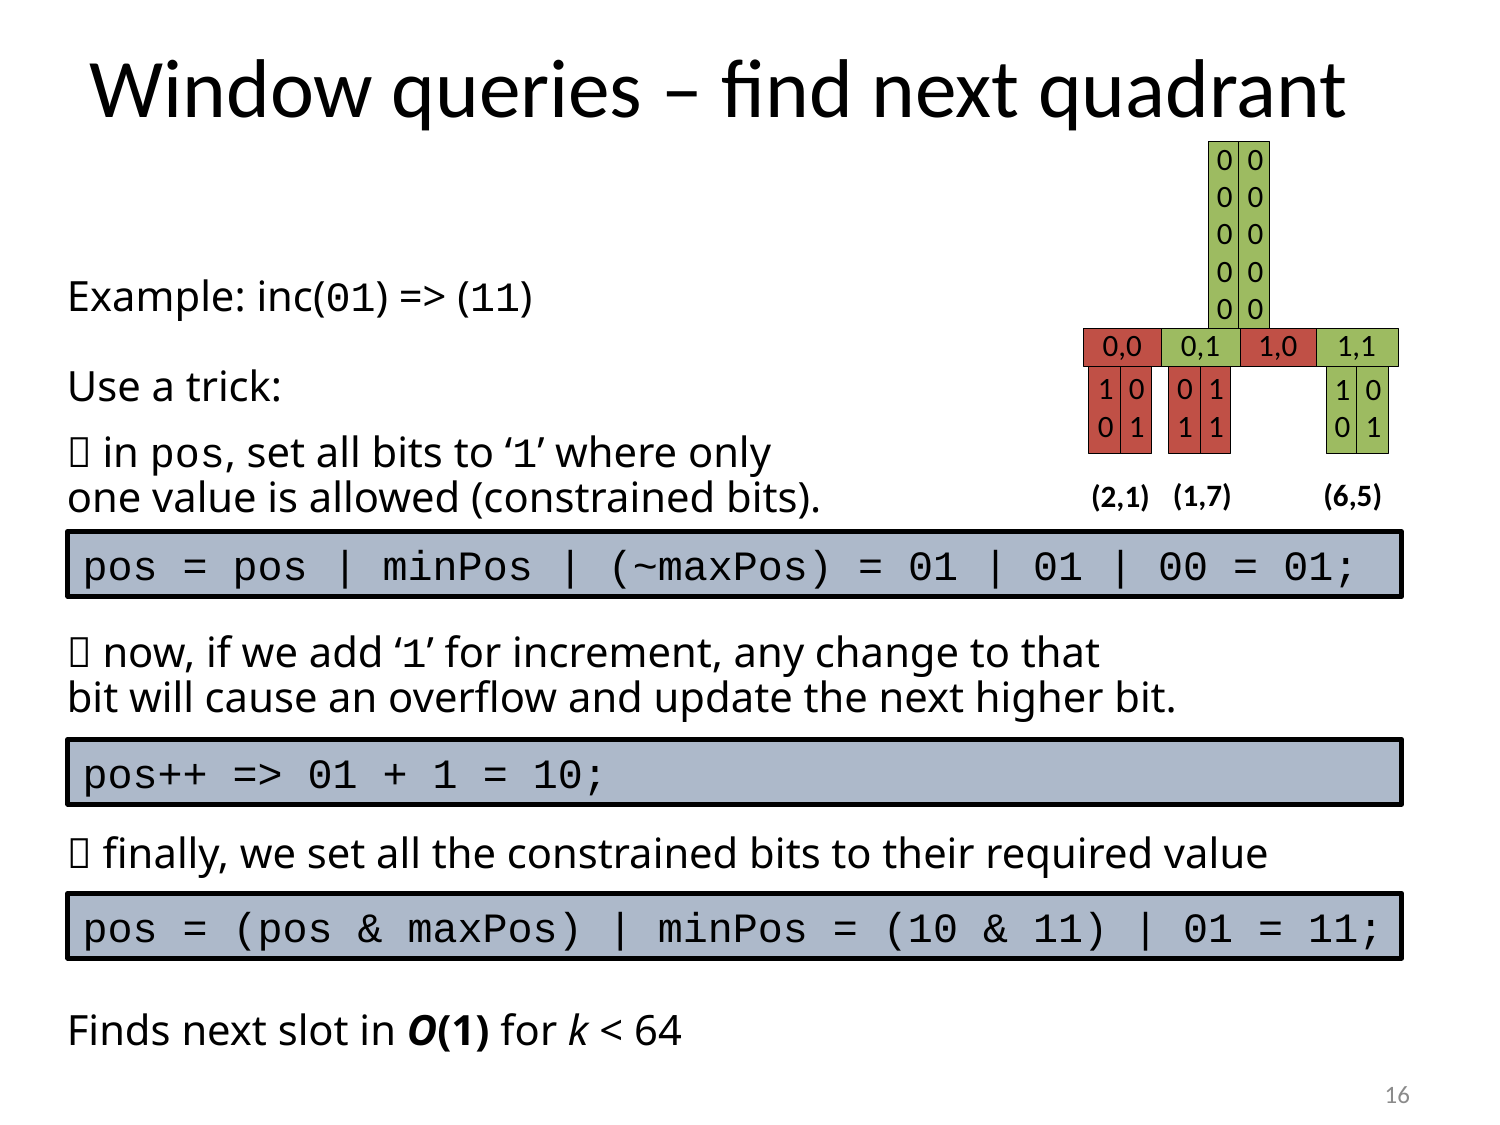

Window queries – find next quadrant
Example: inc(01) => (11)
Use a trick:
 in pos, set all bits to ‘1’ where only
one value is allowed (constrained bits).
 now, if we add ‘1’ for increment, any change to that
bit will cause an overflow and update the next higher bit.
 finally, we set all the constrained bits to their required value
Finds next slot in O(1) for k < 64
pos = pos | minPos | (~maxPos) = 01 | 01 | 00 = 01;
pos++ => 01 + 1 = 10;
pos = (pos & maxPos) | minPos = (10 & 11) | 01 = 11;